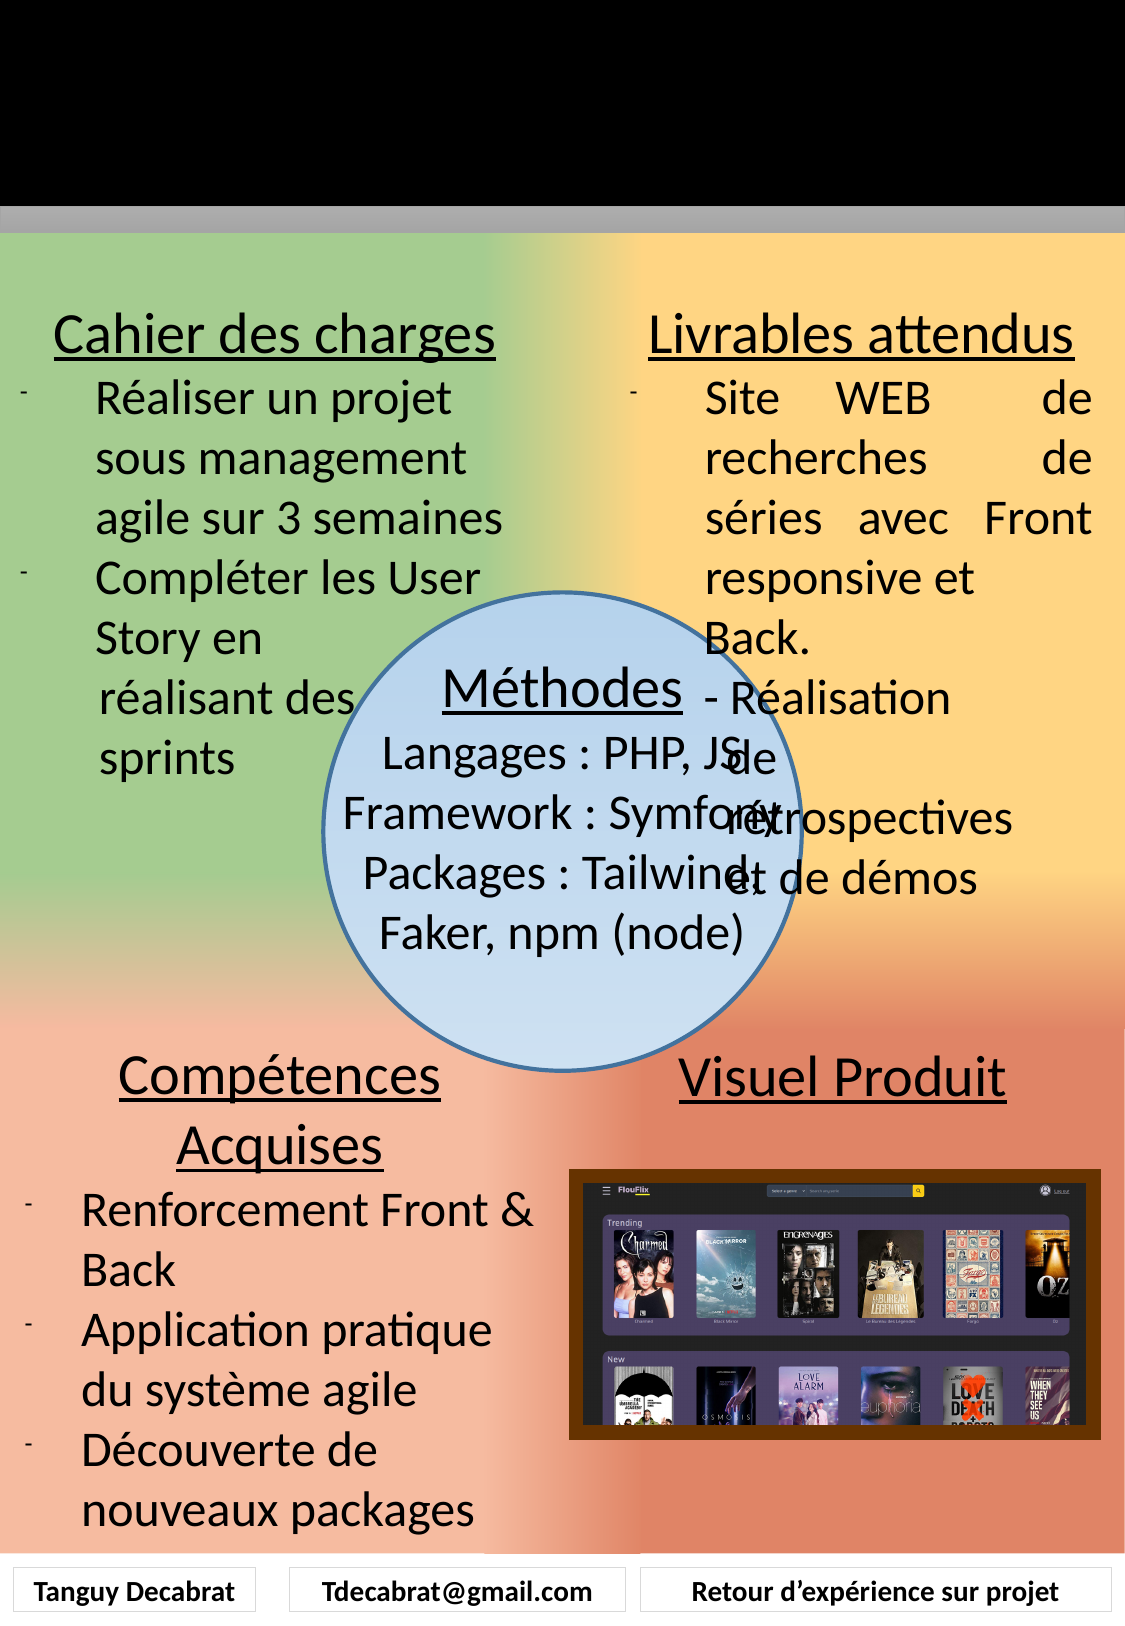

RETEX
Projet – Site de découverte de séries
Cahier des charges
Réaliser un projet sous management agile sur 3 semaines
Compléter les User Story en
 réalisant des
 sprints
Livrables attendus
Site WEB de recherches de séries avec Front responsive et
	Back.
	- Réalisation
	 de
	 rétrospectives
	 et de démos
Méthodes
Langages : PHP, JS
Framework : Symfony
Packages : Tailwind,
Faker, npm (node)
Compétences Acquises
Renforcement Front & Back
Application pratique du système agile
Découverte de nouveaux packages
Visuel Produit
Tanguy Decabrat
Tdecabrat@gmail.com
Retour d’expérience sur projet